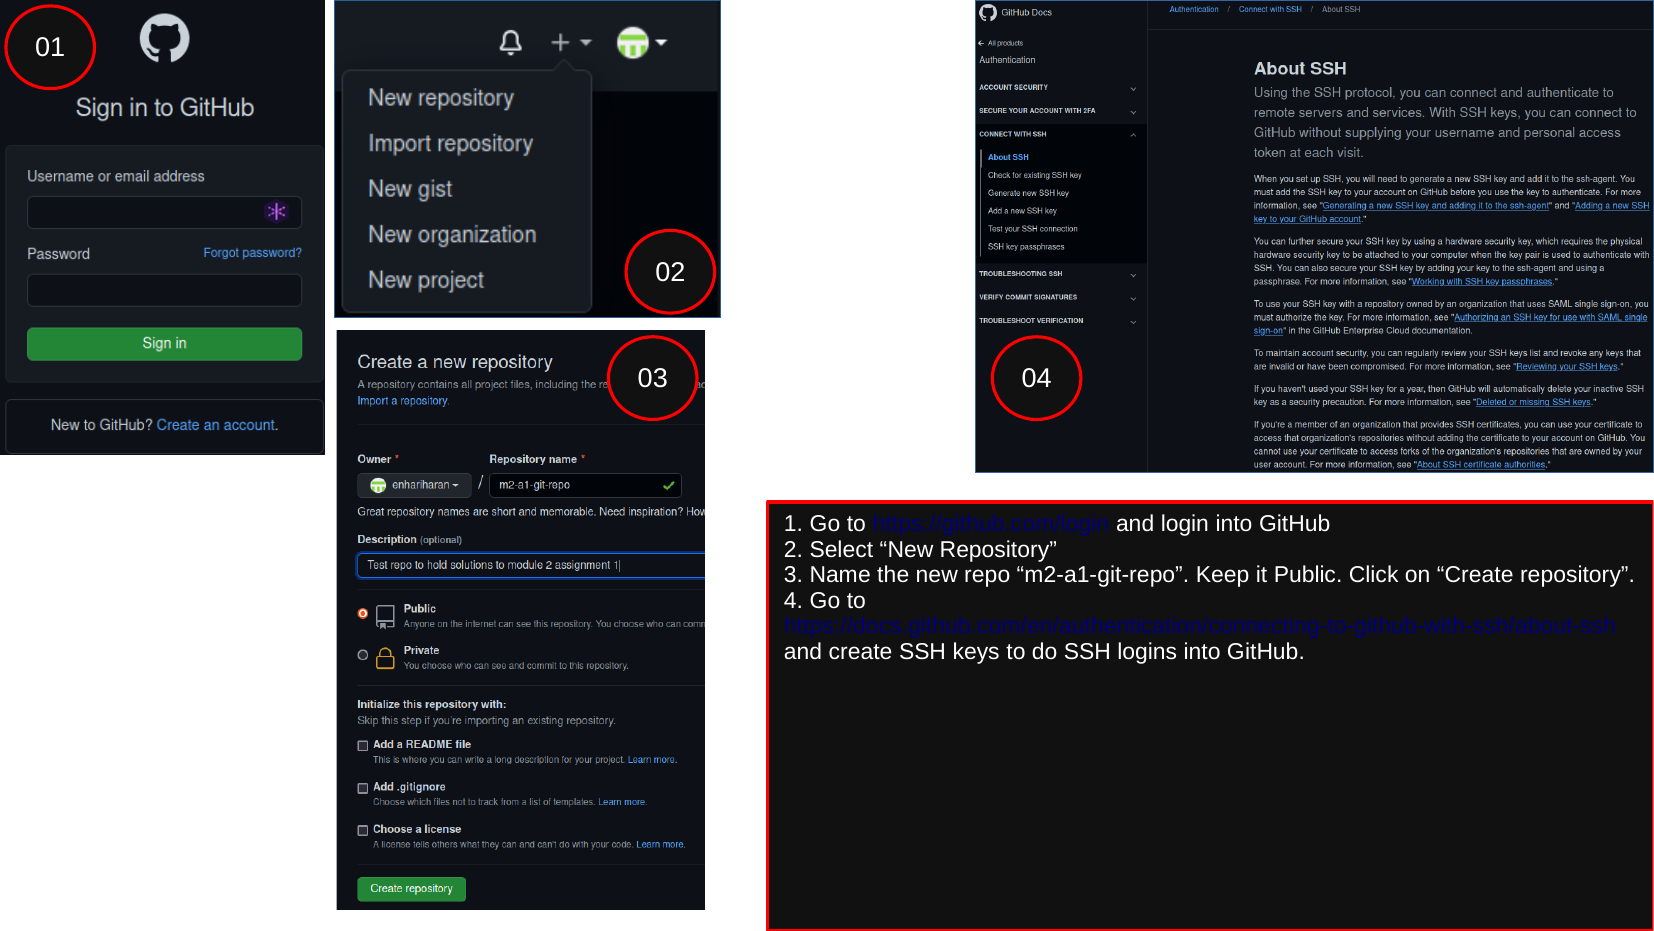

01
02
03
04
1. Go to https://github.com/login and login into GitHub
2. Select “New Repository”
3. Name the new repo “m2-a1-git-repo”. Keep it Public. Click on “Create repository”.
4. Go to https://docs.github.com/en/authentication/connecting-to-github-with-ssh/about-ssh and create SSH keys to do SSH logins into GitHub.